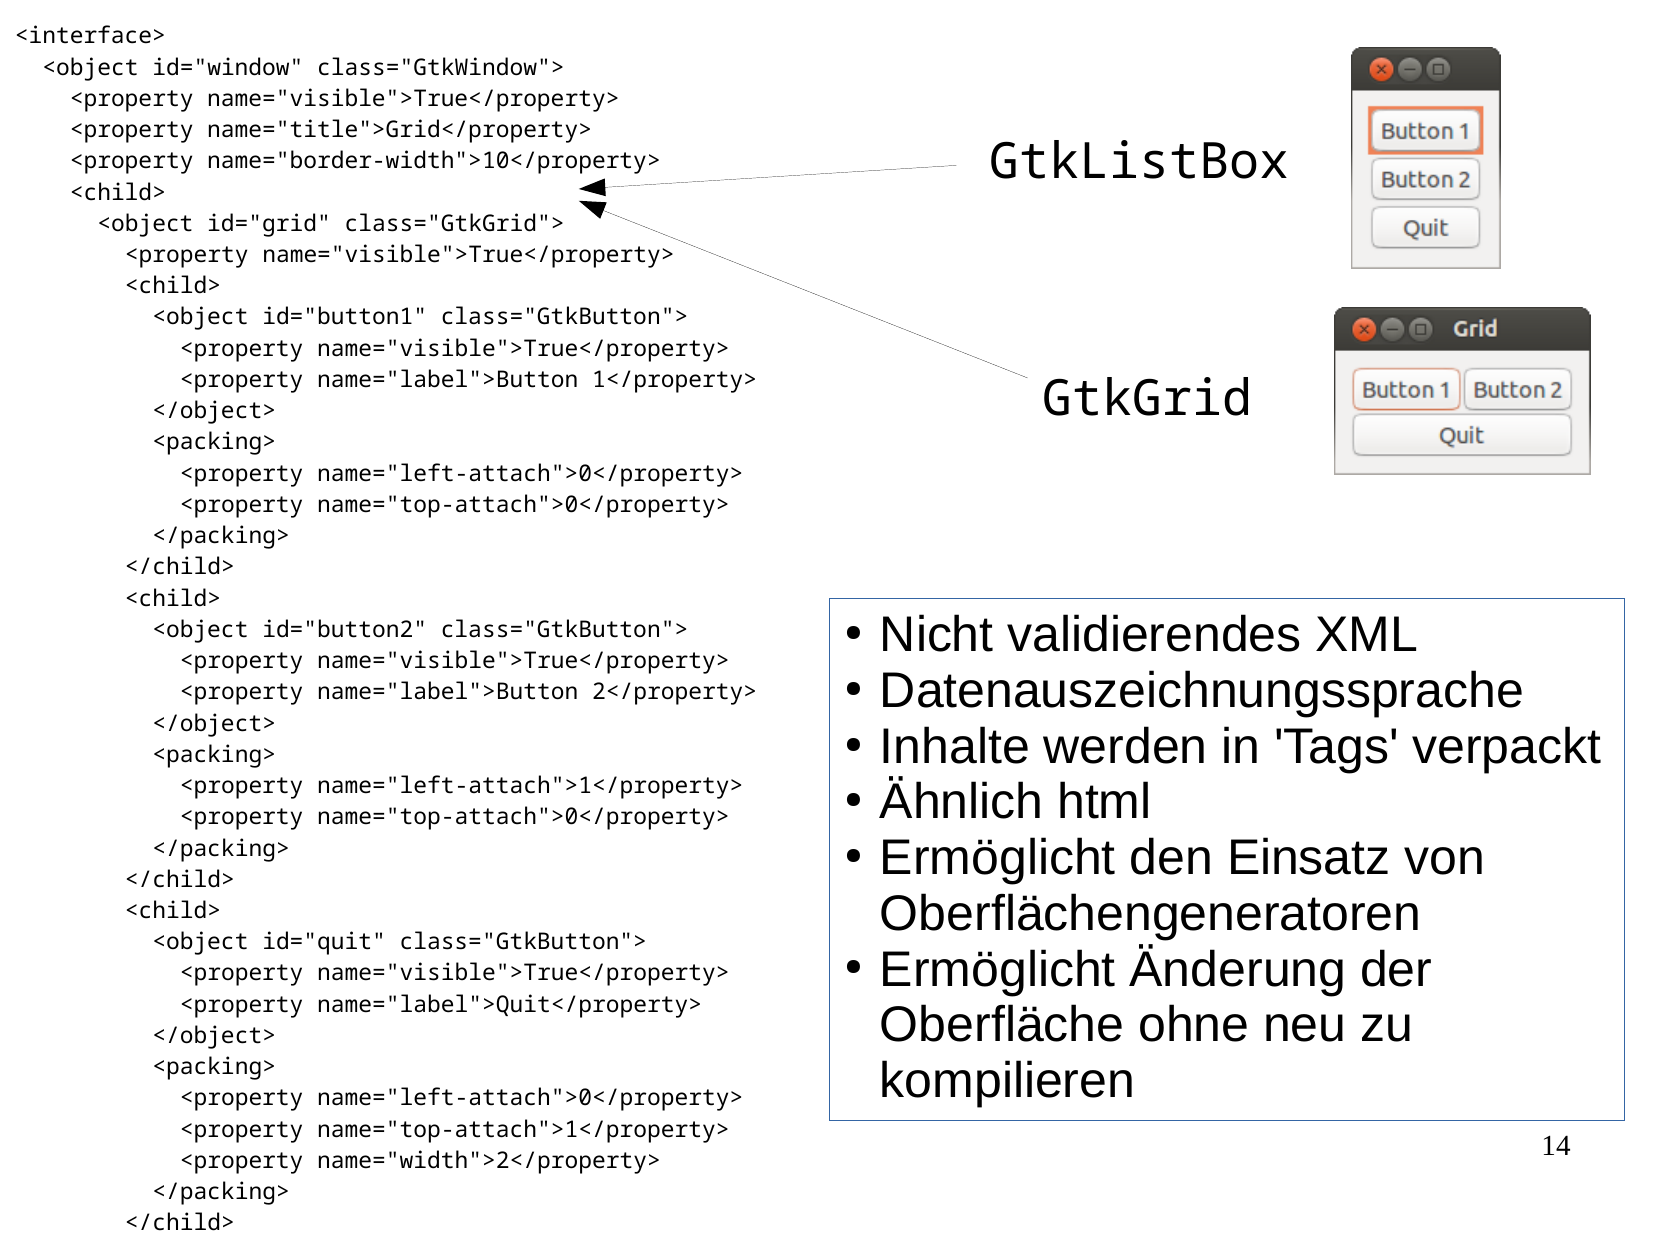

<interface>
 <object id="window" class="GtkWindow">
 <property name="visible">True</property>
 <property name="title">Grid</property>
 <property name="border-width">10</property>
 <child>
 <object id="grid" class="GtkGrid">
 <property name="visible">True</property>
 <child>
 <object id="button1" class="GtkButton">
 <property name="visible">True</property>
 <property name="label">Button 1</property>
 </object>
 <packing>
 <property name="left-attach">0</property>
 <property name="top-attach">0</property>
 </packing>
 </child>
 <child>
 <object id="button2" class="GtkButton">
 <property name="visible">True</property>
 <property name="label">Button 2</property>
 </object>
 <packing>
 <property name="left-attach">1</property>
 <property name="top-attach">0</property>
 </packing>
 </child>
 <child>
 <object id="quit" class="GtkButton">
 <property name="visible">True</property>
 <property name="label">Quit</property>
 </object>
 <packing>
 <property name="left-attach">0</property>
 <property name="top-attach">1</property>
 <property name="width">2</property>
 </packing>
 </child>
 </object>
 <packing>
 </packing>
 </child>
 </object>
</interface>
GtkListBox
GtkGrid
Nicht validierendes XML
Datenauszeichnungssprache
Inhalte werden in 'Tags' verpackt
Ähnlich html
Ermöglicht den Einsatz von Oberflächengeneratoren
Ermöglicht Änderung der Oberfläche ohne neu zu kompilieren
14